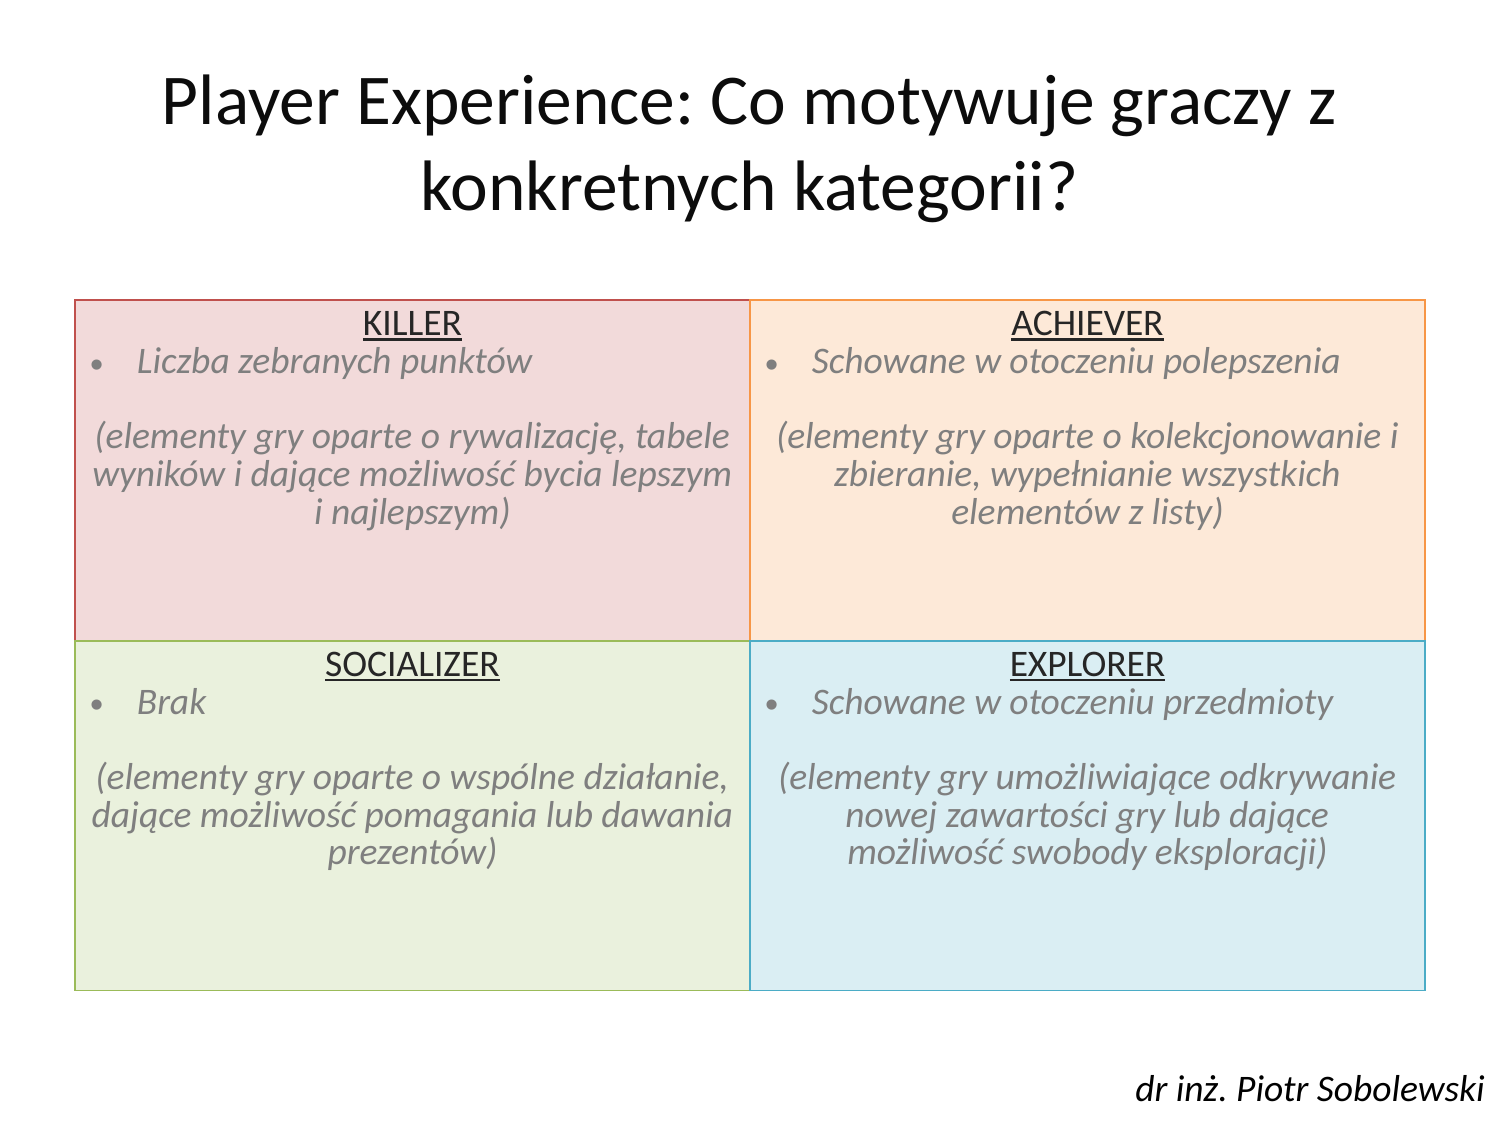

# Player Experience: Co motywuje graczy z konkretnych kategorii?
| KILLER Liczba zebranych punktów (elementy gry oparte o rywalizację, tabele wyników i dające możliwość bycia lepszym i najlepszym) | ACHIEVER Schowane w otoczeniu polepszenia (elementy gry oparte o kolekcjonowanie i zbieranie, wypełnianie wszystkich elementów z listy) |
| --- | --- |
| SOCIALIZER Brak (elementy gry oparte o wspólne działanie, dające możliwość pomagania lub dawania prezentów) | EXPLORER Schowane w otoczeniu przedmioty (elementy gry umożliwiające odkrywanie nowej zawartości gry lub dające możliwość swobody eksploracji) |
dr inż. Piotr Sobolewski